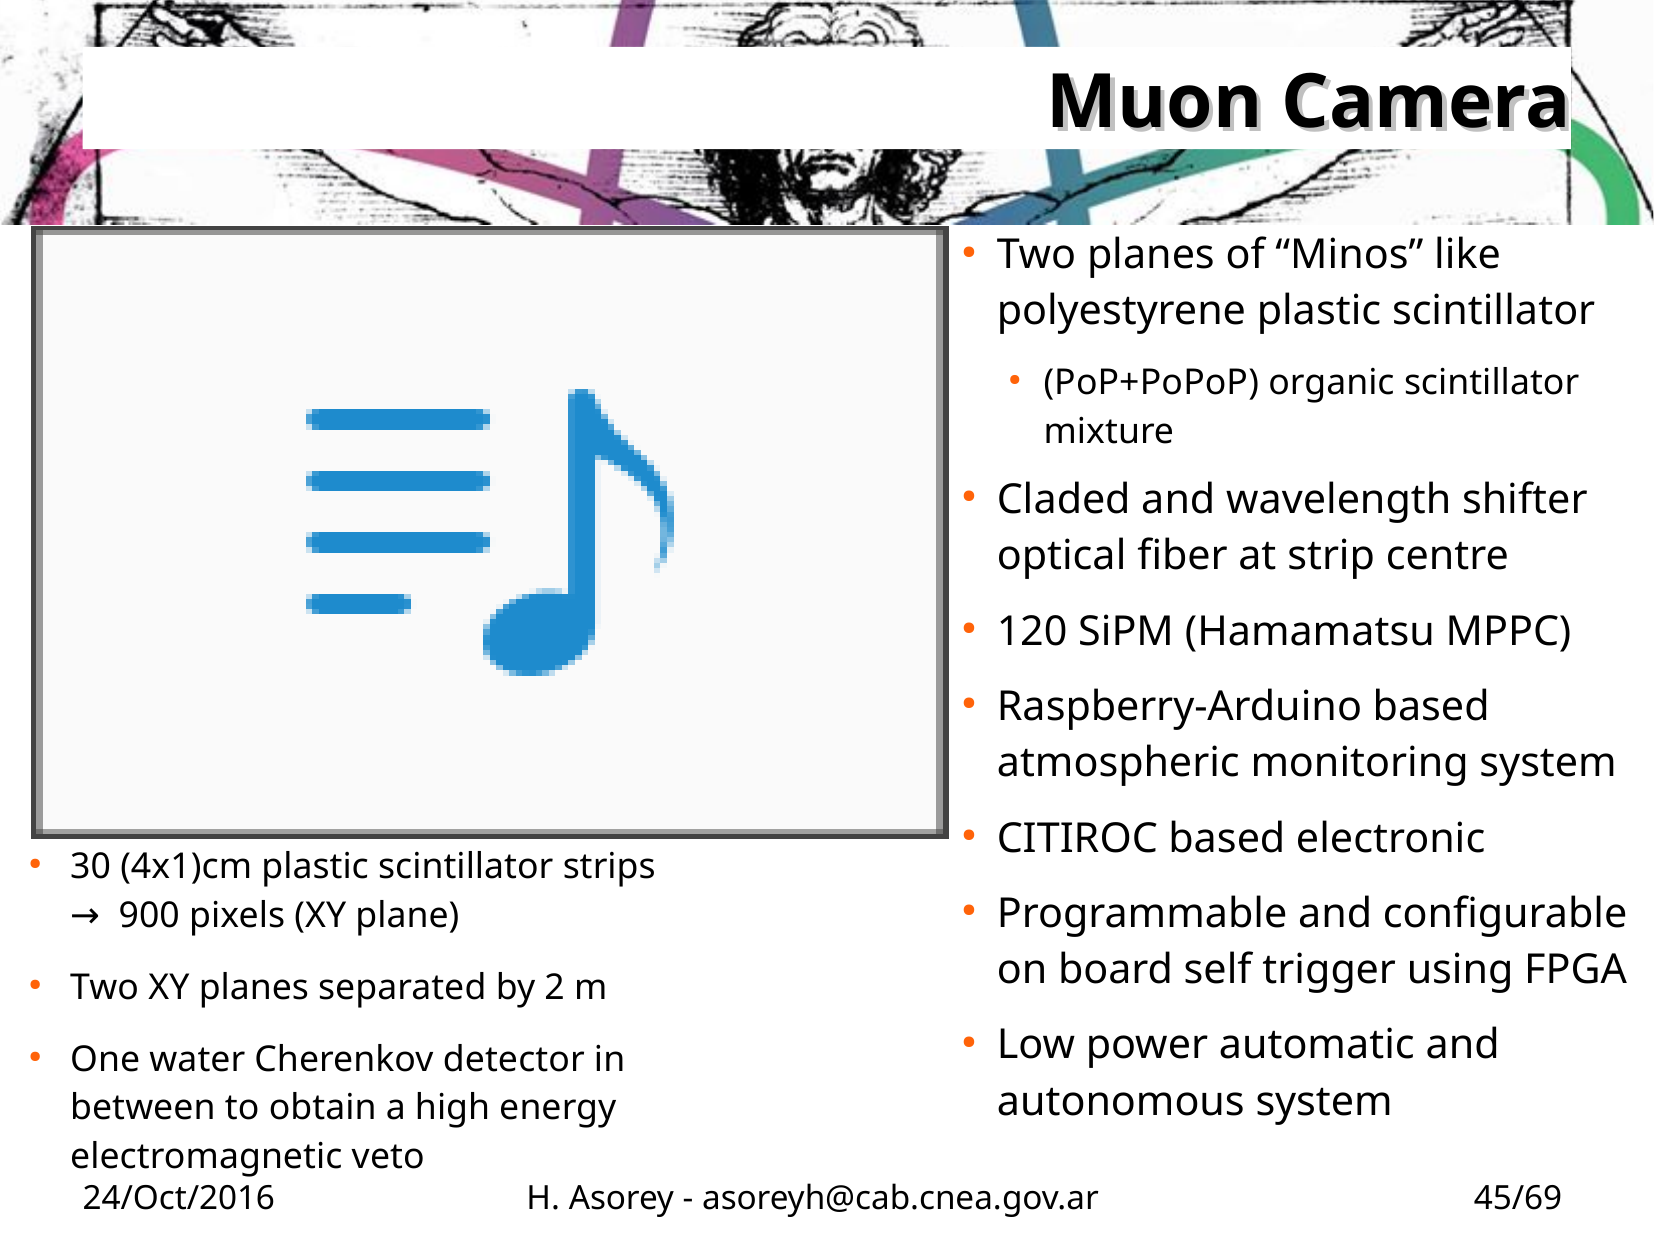

# Muon Camera
Two planes of “Minos” like polyestyrene plastic scintillator
(PoP+PoPoP) organic scintillator mixture
Claded and wavelength shifter optical fiber at strip centre
120 SiPM (Hamamatsu MPPC)
Raspberry-Arduino based atmospheric monitoring system
CITIROC based electronic
Programmable and configurable on board self trigger using FPGA
Low power automatic and autonomous system
30 (4x1)cm plastic scintillator strips
→ 900 pixels (XY plane)
Two XY planes separated by 2 m
One water Cherenkov detector in between to obtain a high energy electromagnetic veto
24/Oct/2016
H. Asorey - asoreyh@cab.cnea.gov.ar
45